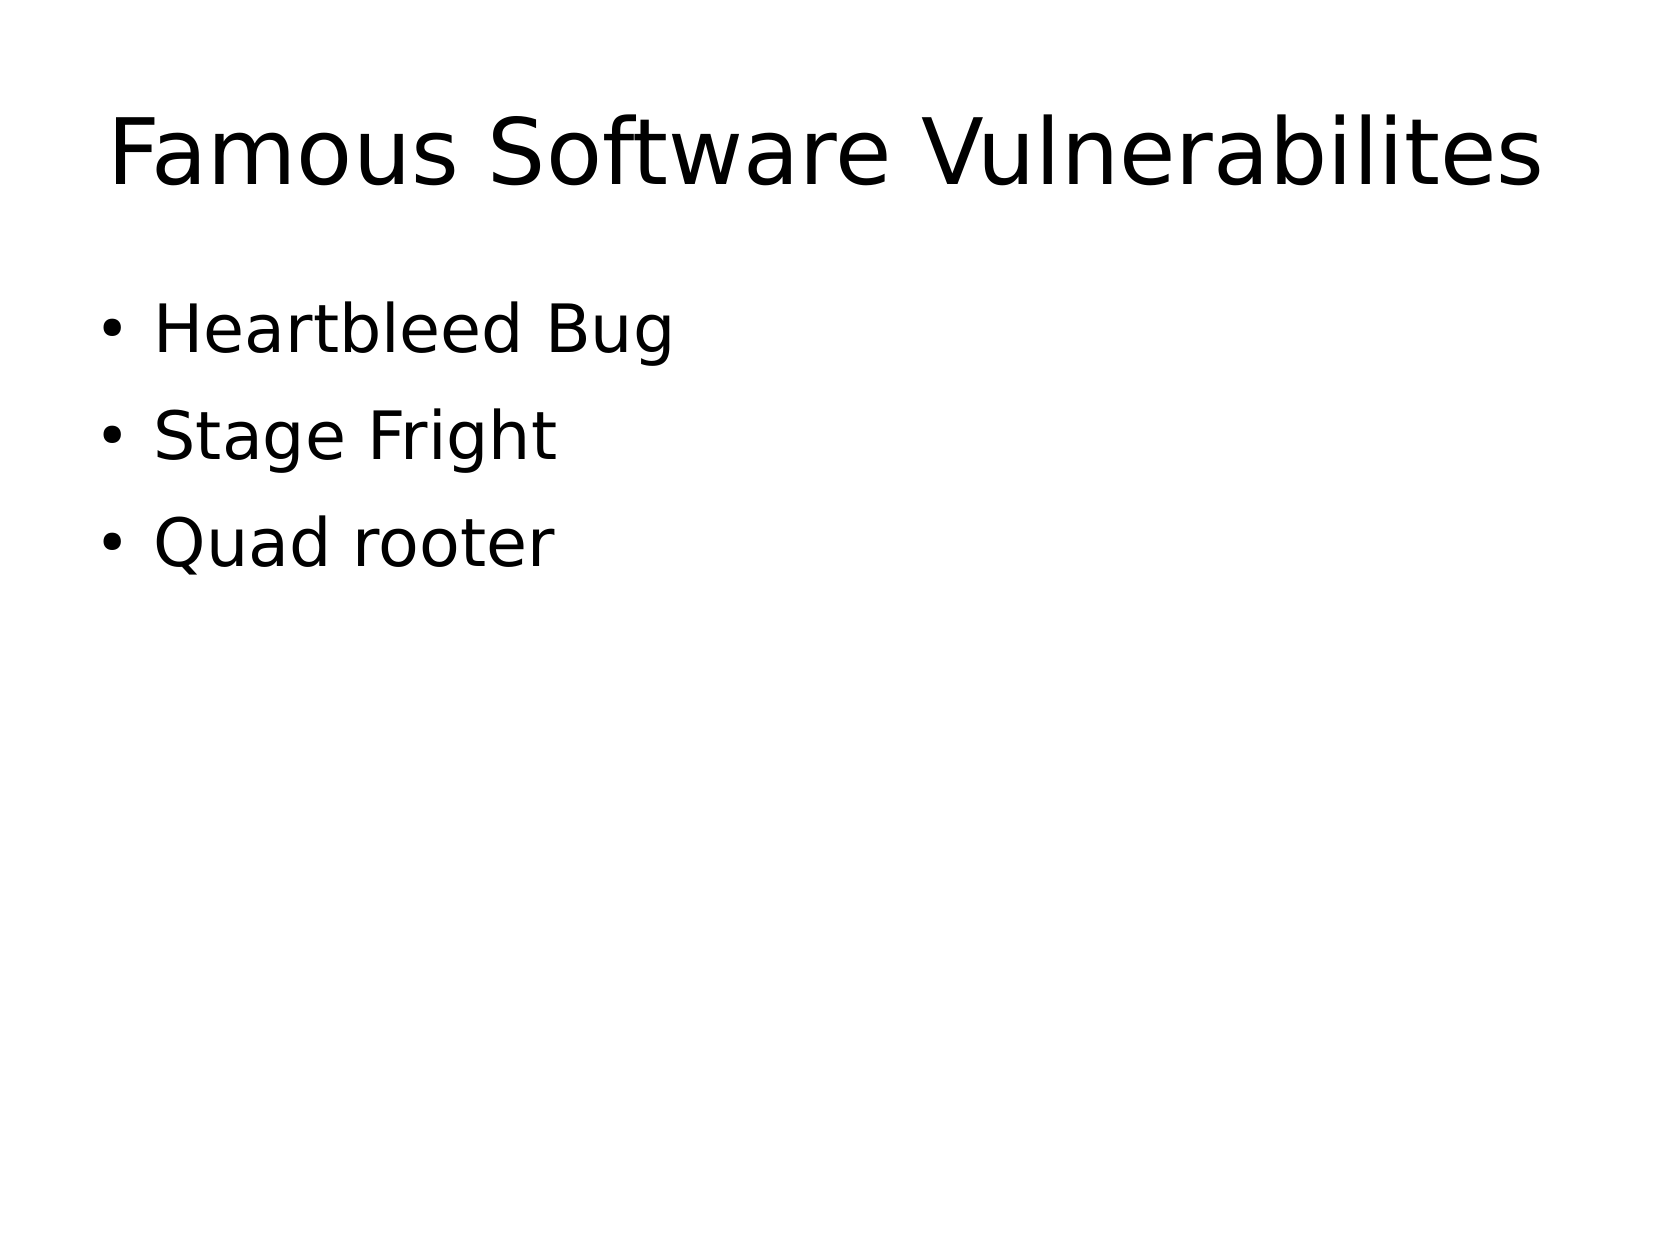

# Famous Software Vulnerabilites
Heartbleed Bug
Stage Fright
Quad rooter